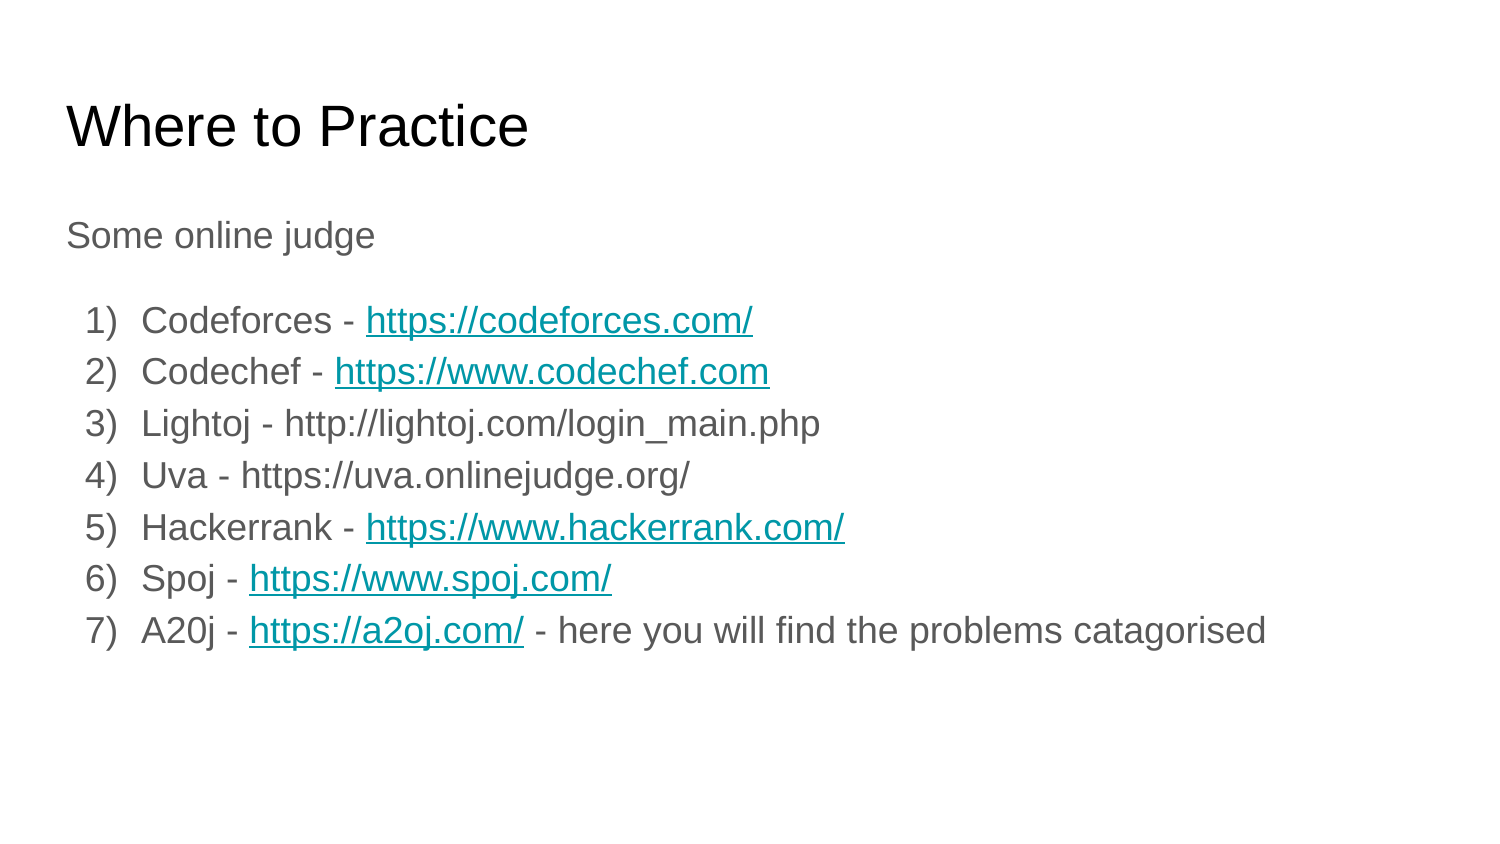

# Where to Practice
Some online judge
Codeforces - https://codeforces.com/
Codechef - https://www.codechef.com
Lightoj - http://lightoj.com/login_main.php
Uva - https://uva.onlinejudge.org/
Hackerrank - https://www.hackerrank.com/
Spoj - https://www.spoj.com/
A20j - https://a2oj.com/ - here you will find the problems catagorised